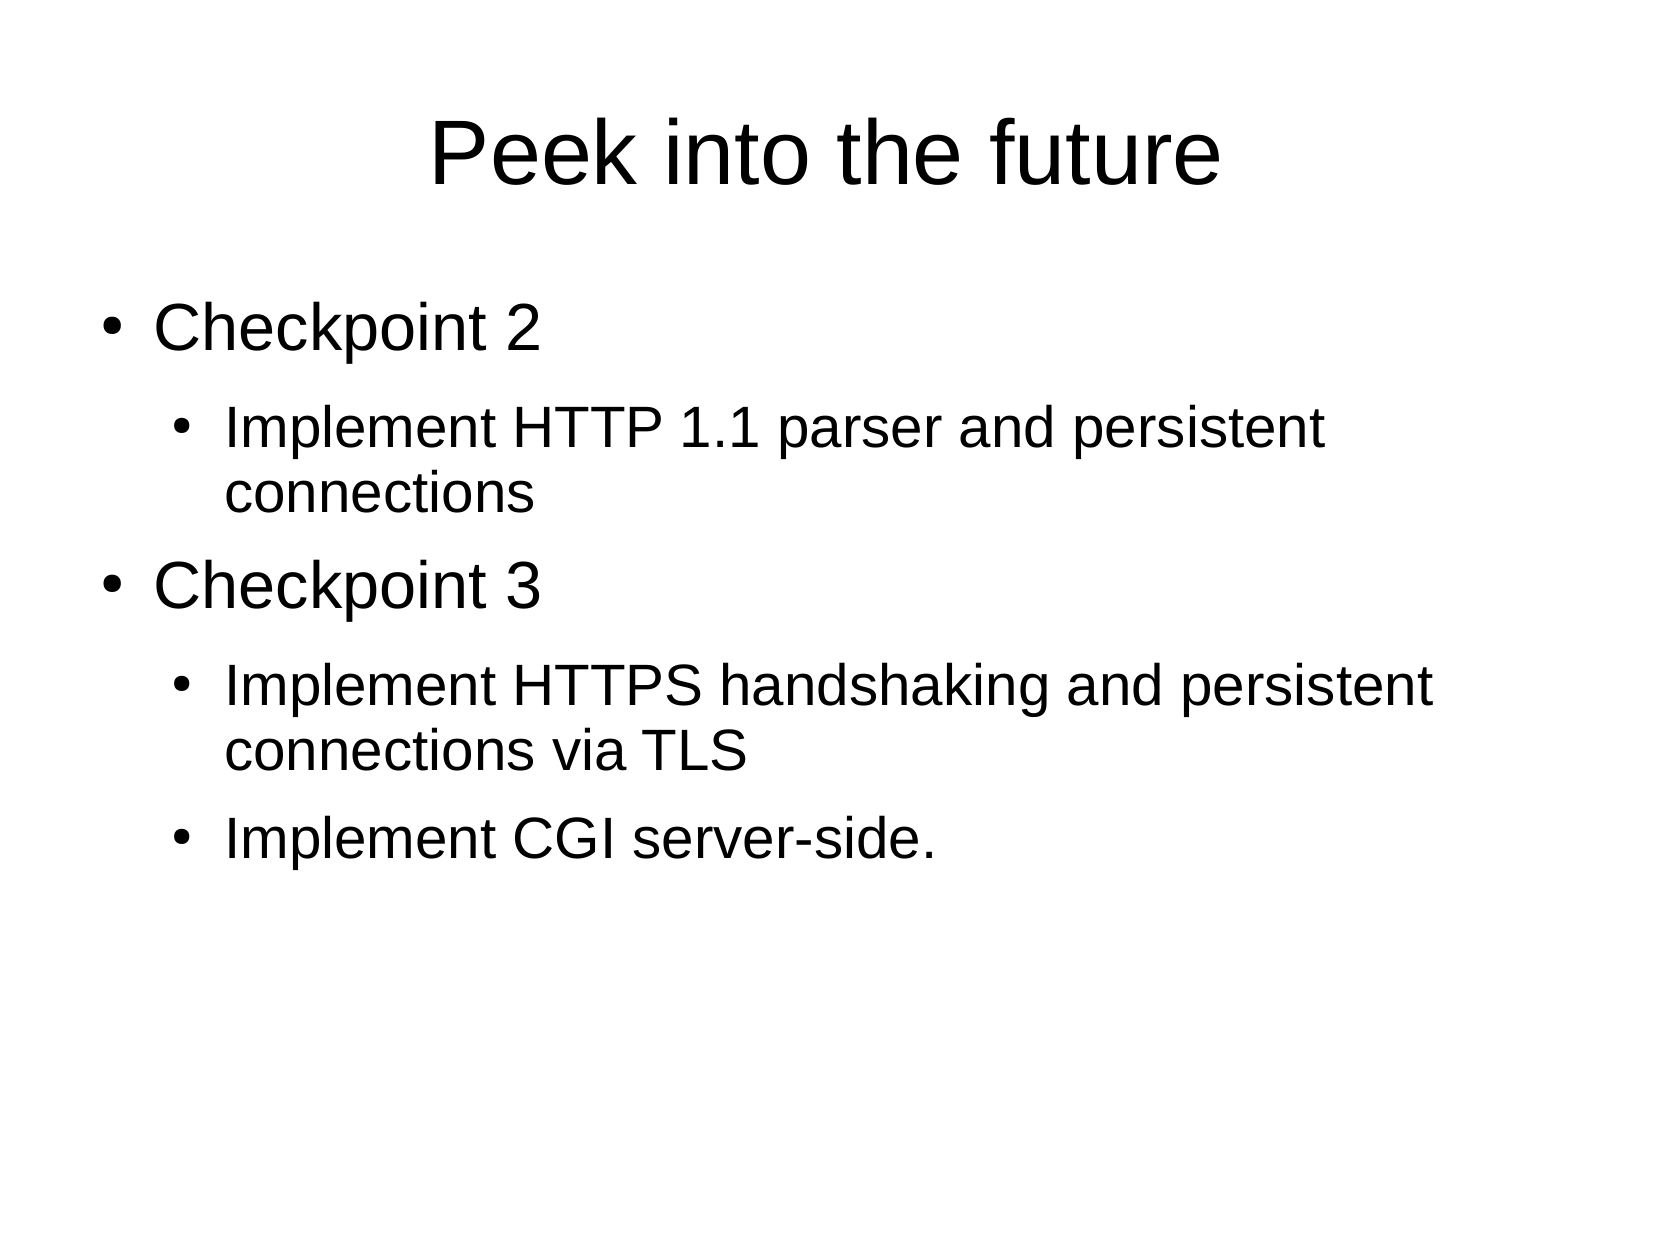

# Peek into the future
Checkpoint 2
Implement HTTP 1.1 parser and persistent connections
Checkpoint 3
Implement HTTPS handshaking and persistent connections via TLS
Implement CGI server-side.